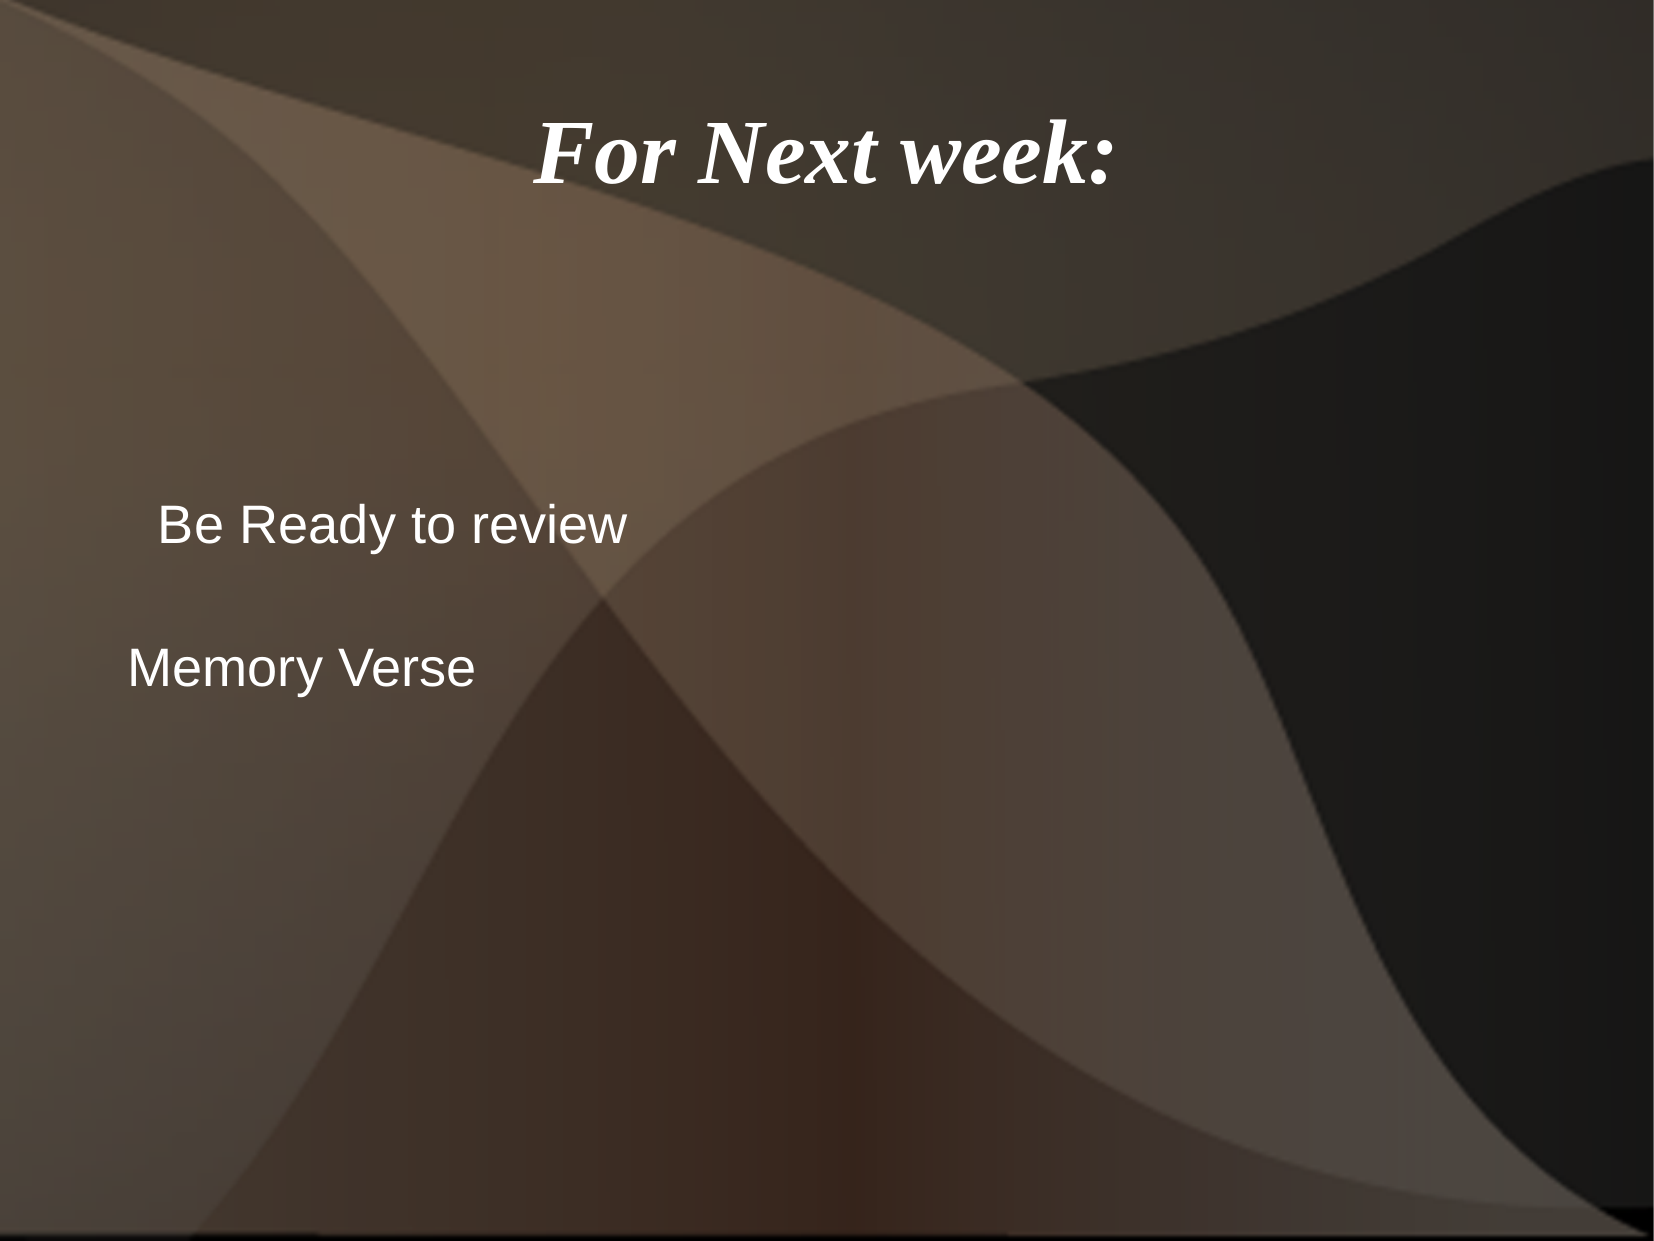

# For Next week:
Be Ready to review
Memory Verse